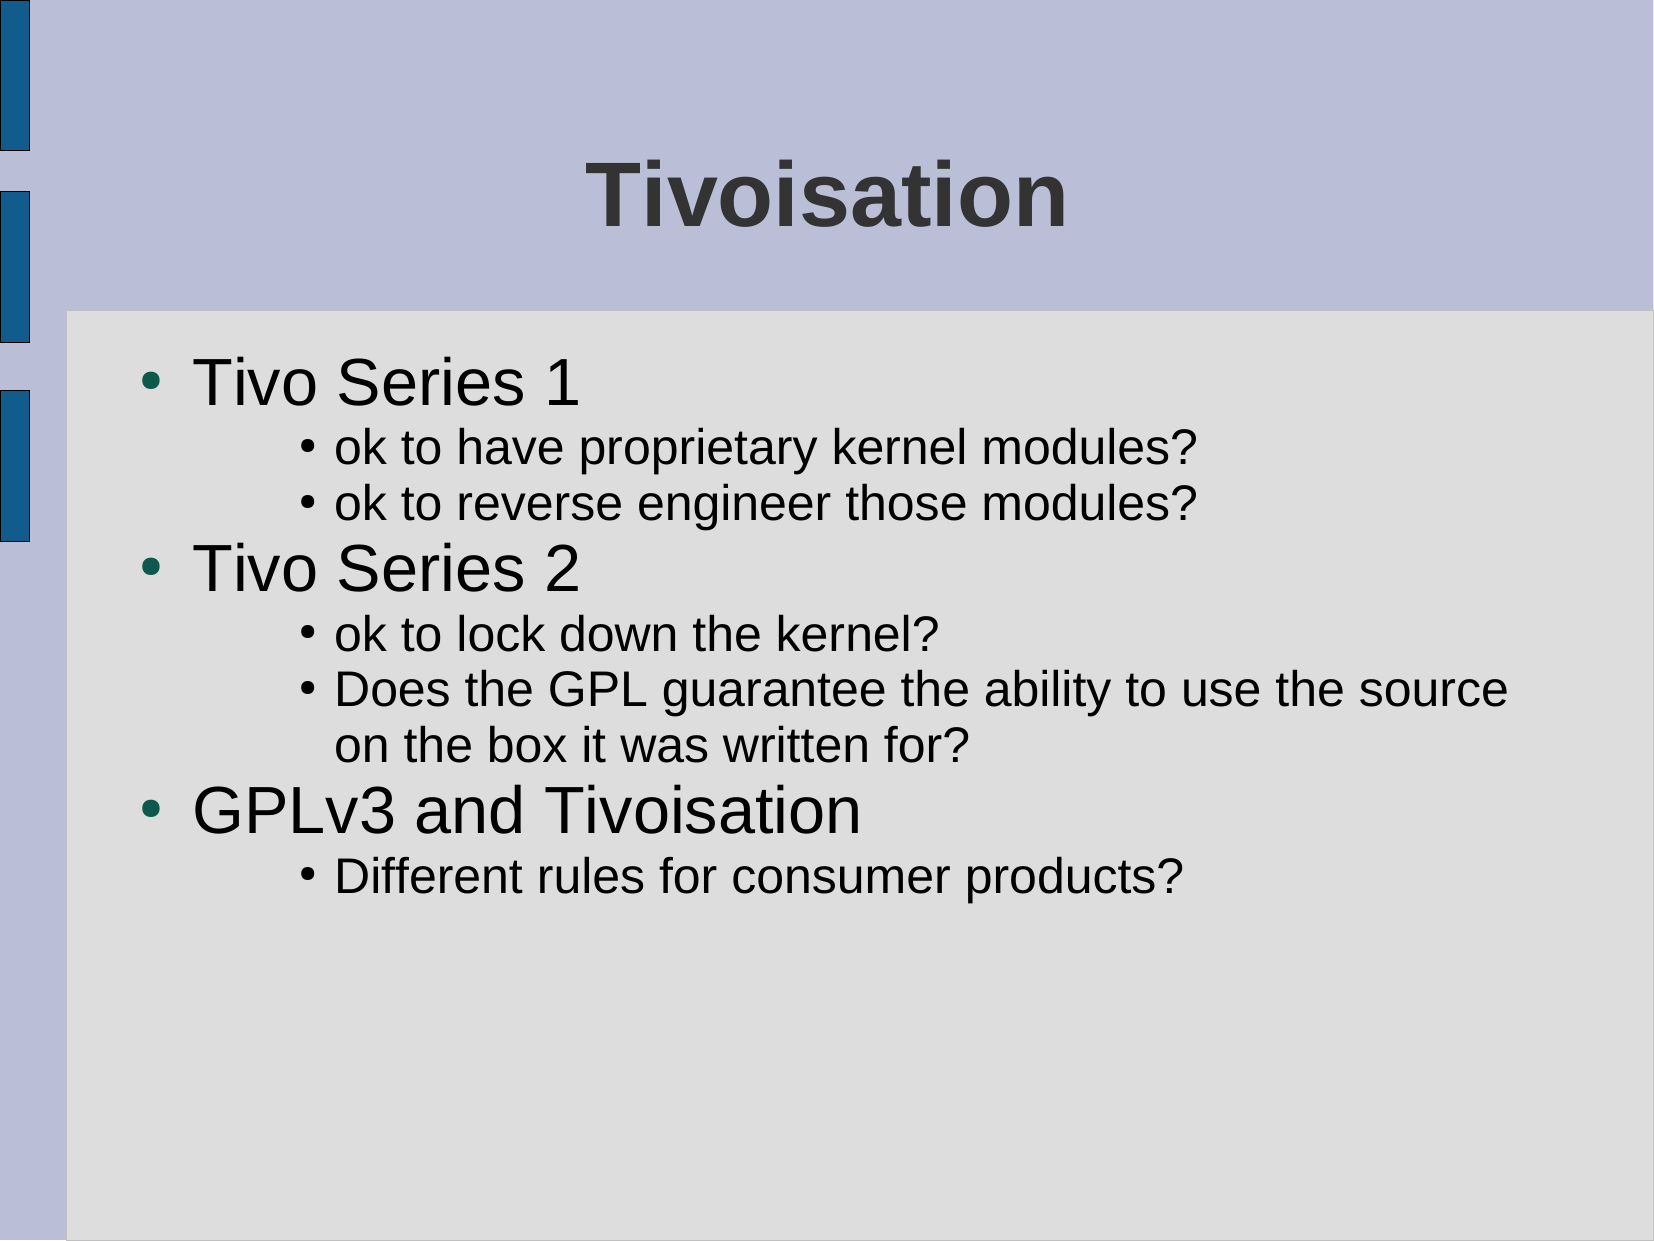

# Tivoisation
Tivo Series 1
ok to have proprietary kernel modules?
ok to reverse engineer those modules?
Tivo Series 2
ok to lock down the kernel?
Does the GPL guarantee the ability to use the source on the box it was written for?
GPLv3 and Tivoisation
Different rules for consumer products?